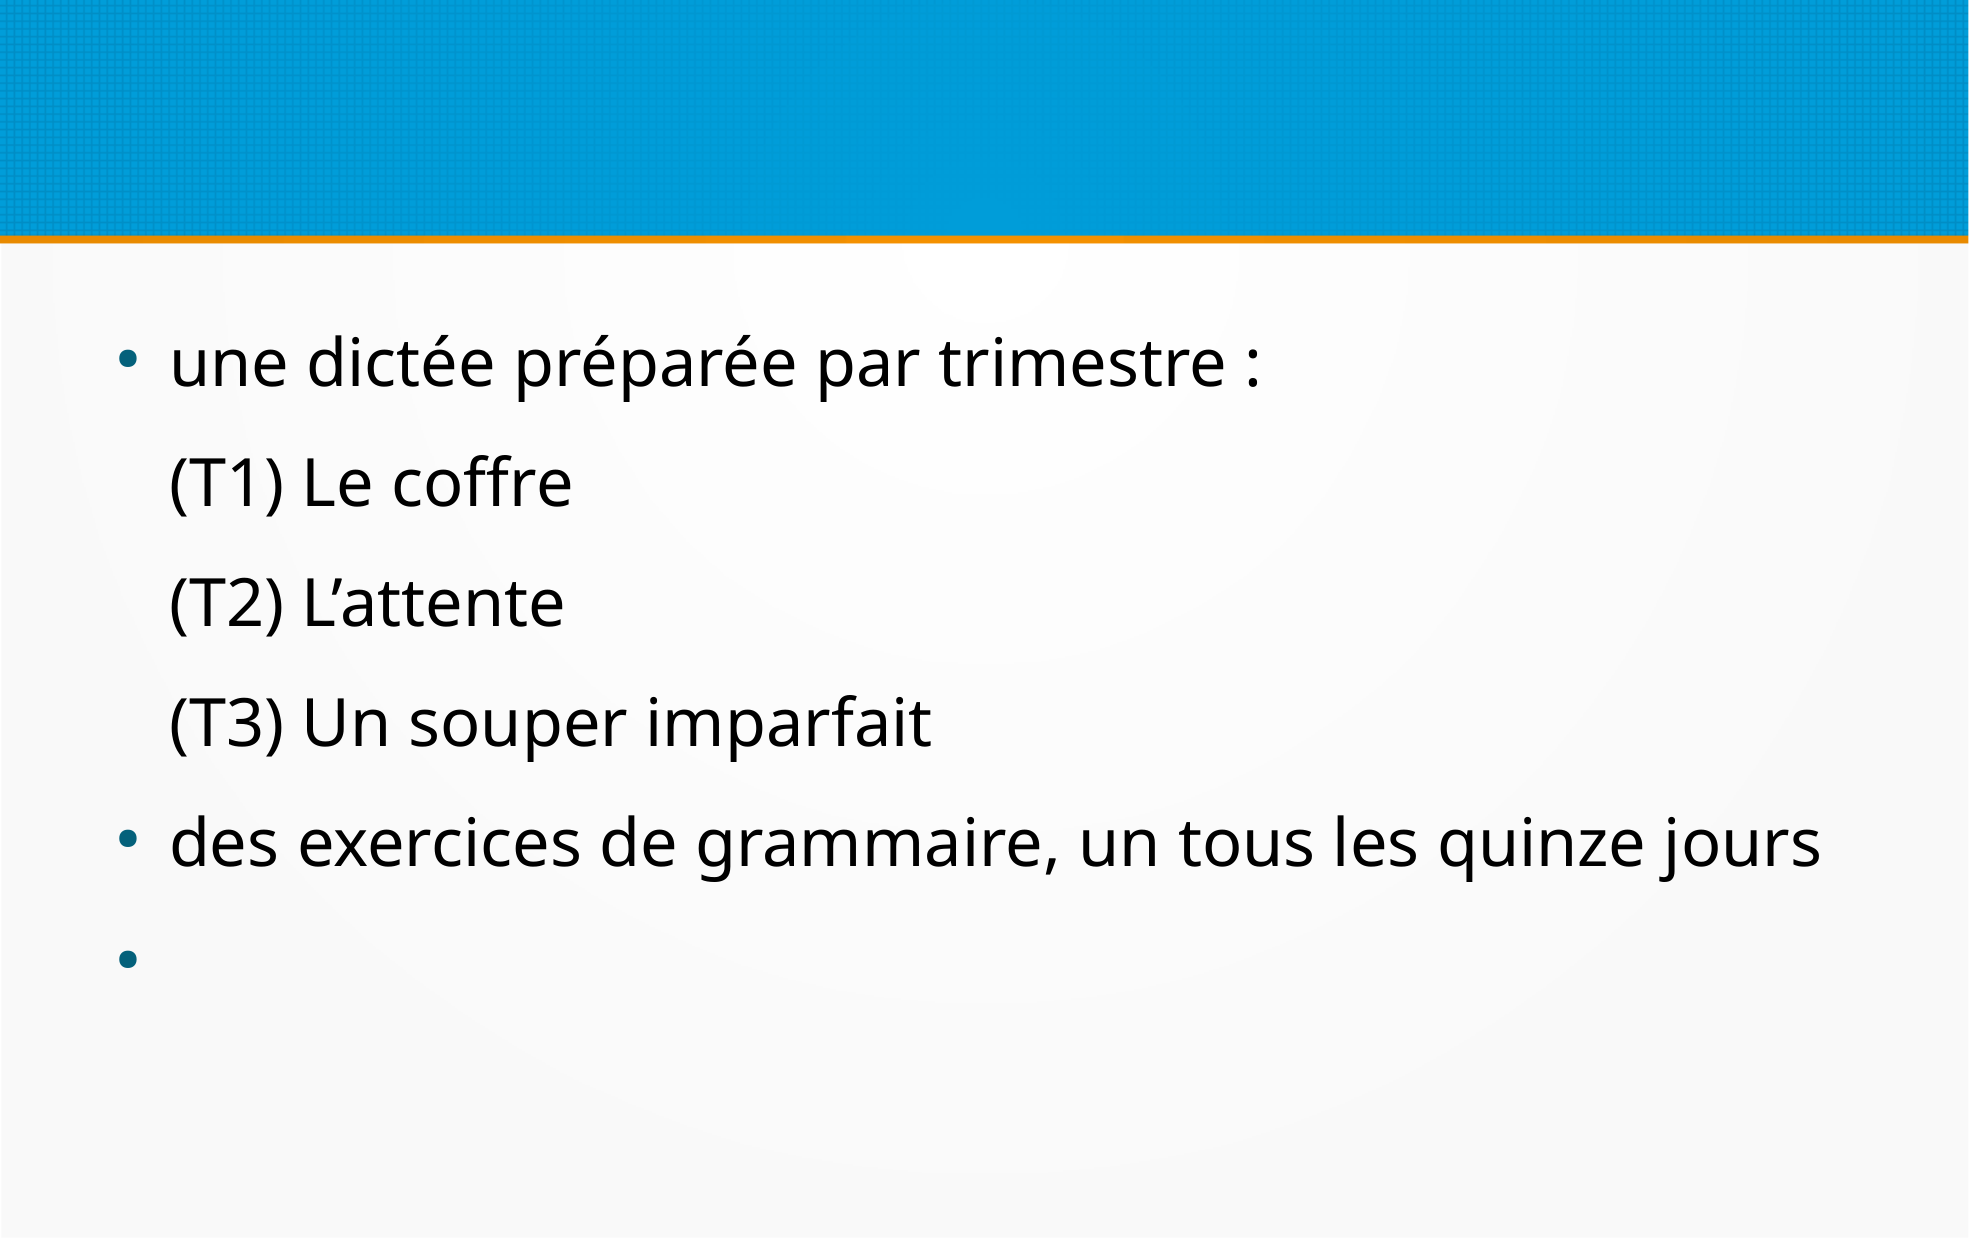

#
une dictée préparée par trimestre :
(T1) Le coffre
(T2) L’attente
(T3) Un souper imparfait
des exercices de grammaire, un tous les quinze jours